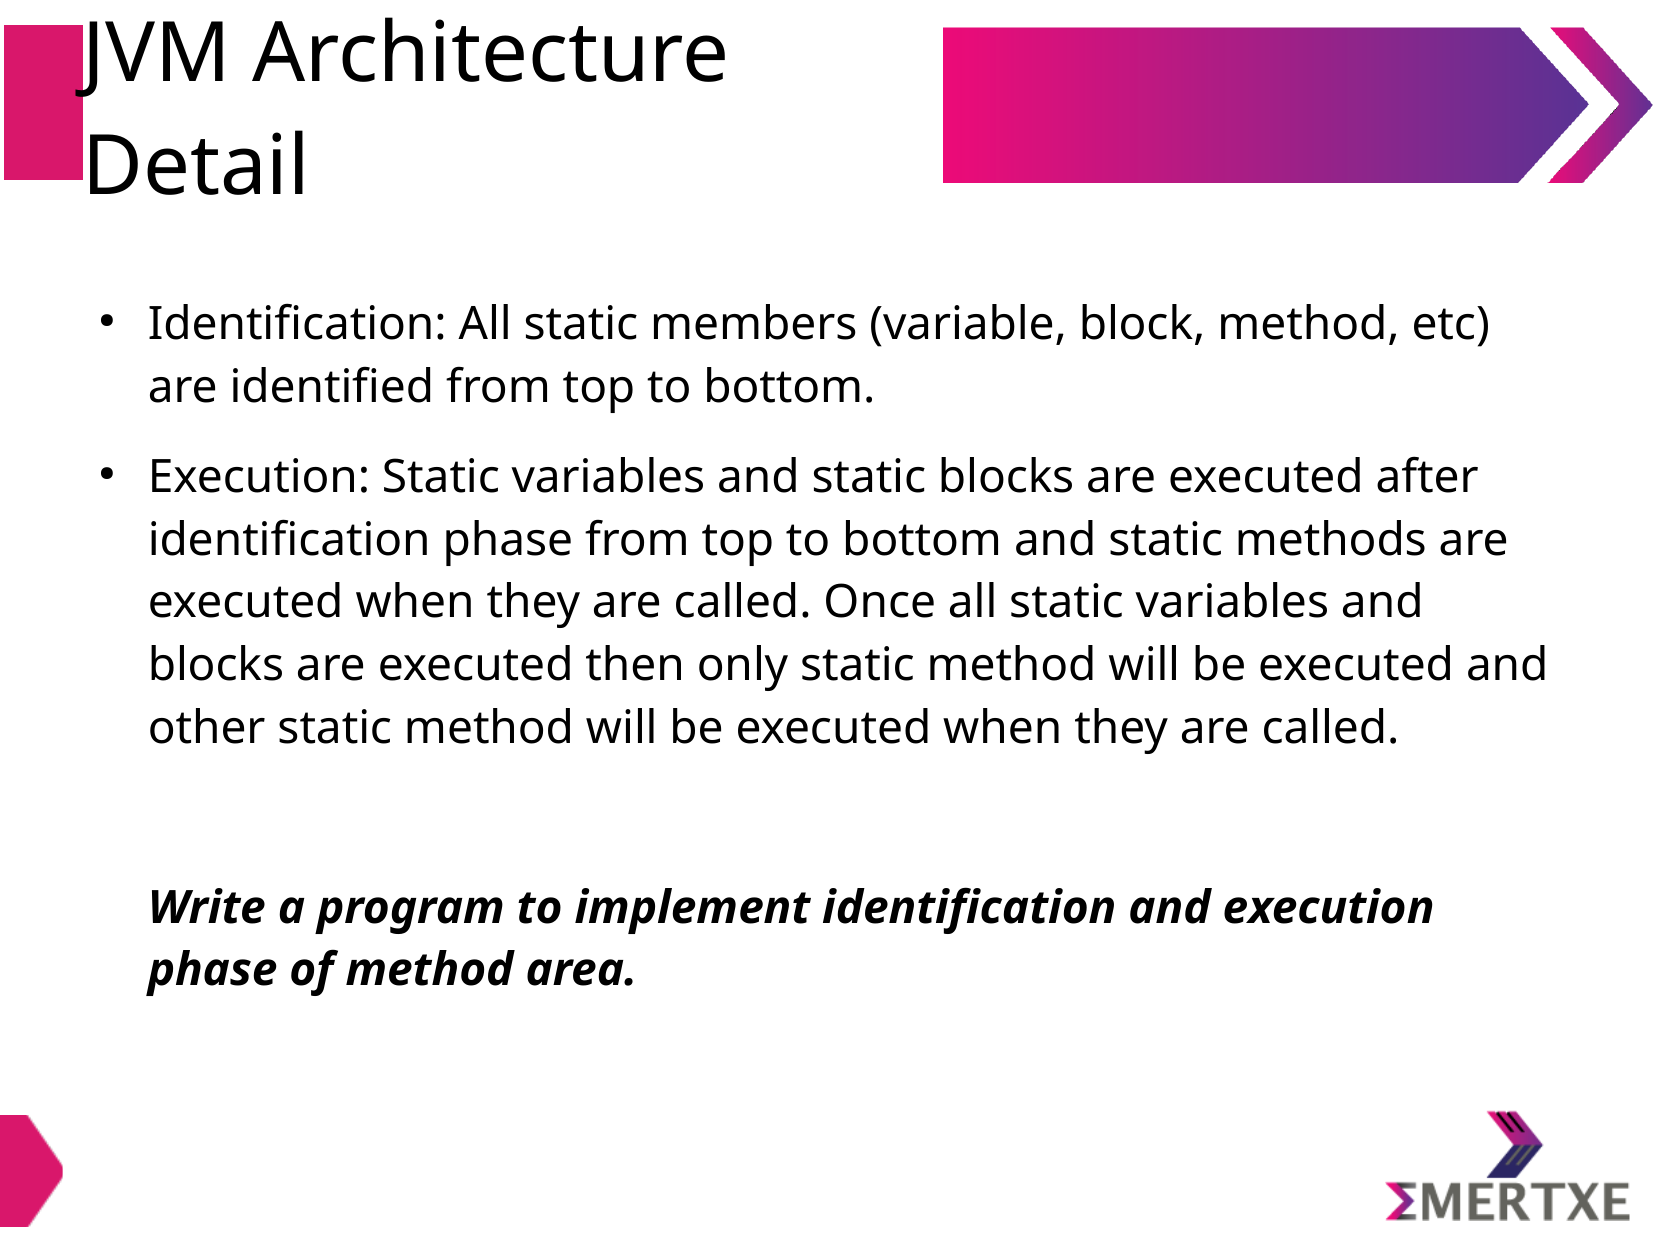

# JVM Architecture Detail
Identification: All static members (variable, block, method, etc) are identified from top to bottom.
Execution: Static variables and static blocks are executed after identification phase from top to bottom and static methods are executed when they are called. Once all static variables and blocks are executed then only static method will be executed and other static method will be executed when they are called.
Write a program to implement identification and execution phase of method area.